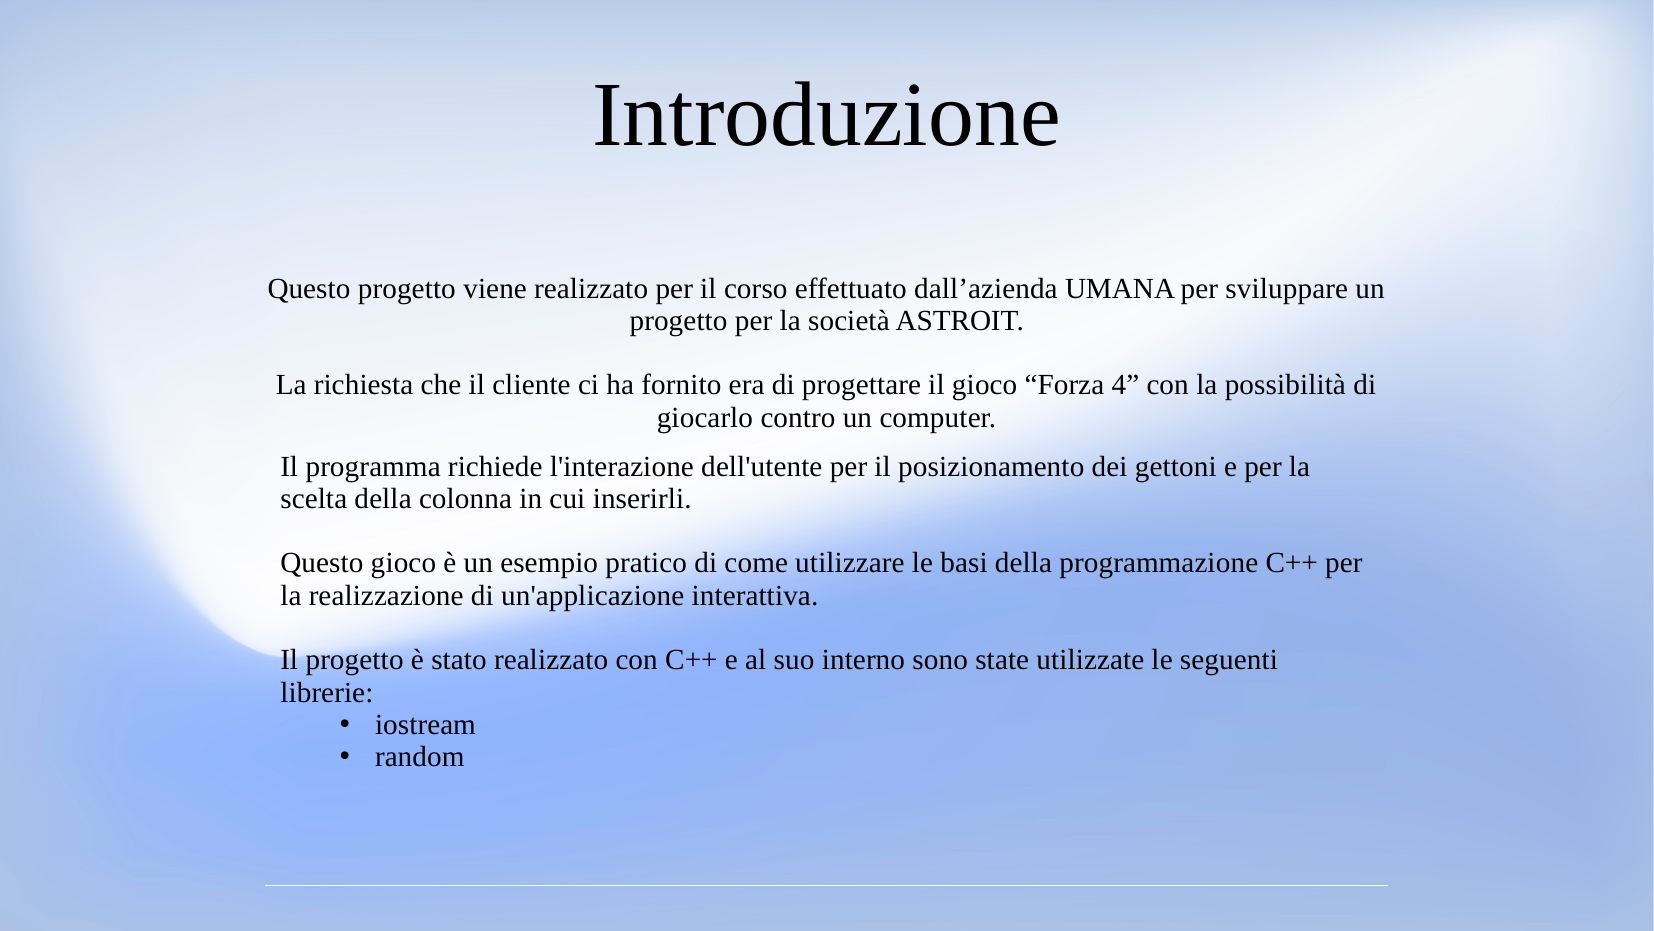

# Introduzione
Questo progetto viene realizzato per il corso effettuato dall’azienda UMANA per sviluppare un progetto per la società ASTROIT.
La richiesta che il cliente ci ha fornito era di progettare il gioco “Forza 4” con la possibilità di giocarlo contro un computer.
Il programma richiede l'interazione dell'utente per il posizionamento dei gettoni e per la scelta della colonna in cui inserirli.
Questo gioco è un esempio pratico di come utilizzare le basi della programmazione C++ per la realizzazione di un'applicazione interattiva.
Il progetto è stato realizzato con C++ e al suo interno sono state utilizzate le seguenti librerie:
iostream
random